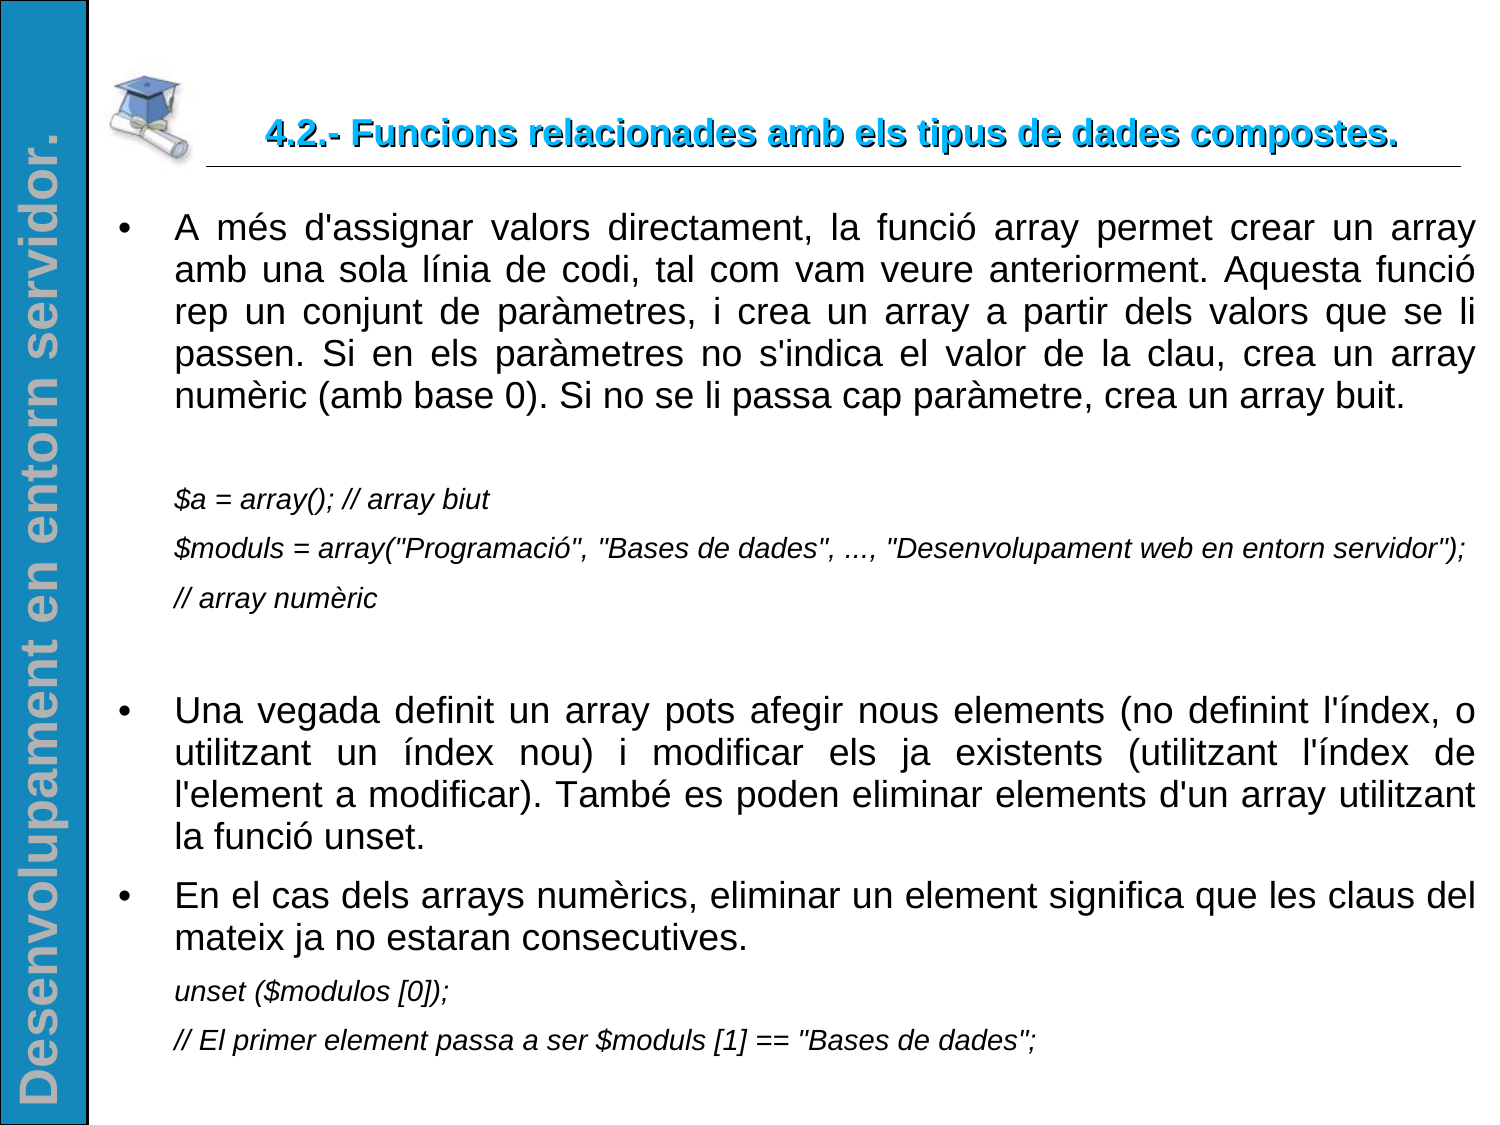

# 4.2.- Funcions relacionades amb els tipus de dades compostes.
A més d'assignar valors directament, la funció array permet crear un array amb una sola línia de codi, tal com vam veure anteriorment. Aquesta funció rep un conjunt de paràmetres, i crea un array a partir dels valors que se li passen. Si en els paràmetres no s'indica el valor de la clau, crea un array numèric (amb base 0). Si no se li passa cap paràmetre, crea un array buit.
$a = array(); // array biut
$moduls = array("Programació", "Bases de dades", ..., "Desenvolupament web en entorn servidor");
// array numèric
Una vegada definit un array pots afegir nous elements (no definint l'índex, o utilitzant un índex nou) i modificar els ja existents (utilitzant l'índex de l'element a modificar). També es poden eliminar elements d'un array utilitzant la funció unset.
En el cas dels arrays numèrics, eliminar un element significa que les claus del mateix ja no estaran consecutives.
unset ($modulos [0]);
// El primer element passa a ser $moduls [1] == "Bases de dades";